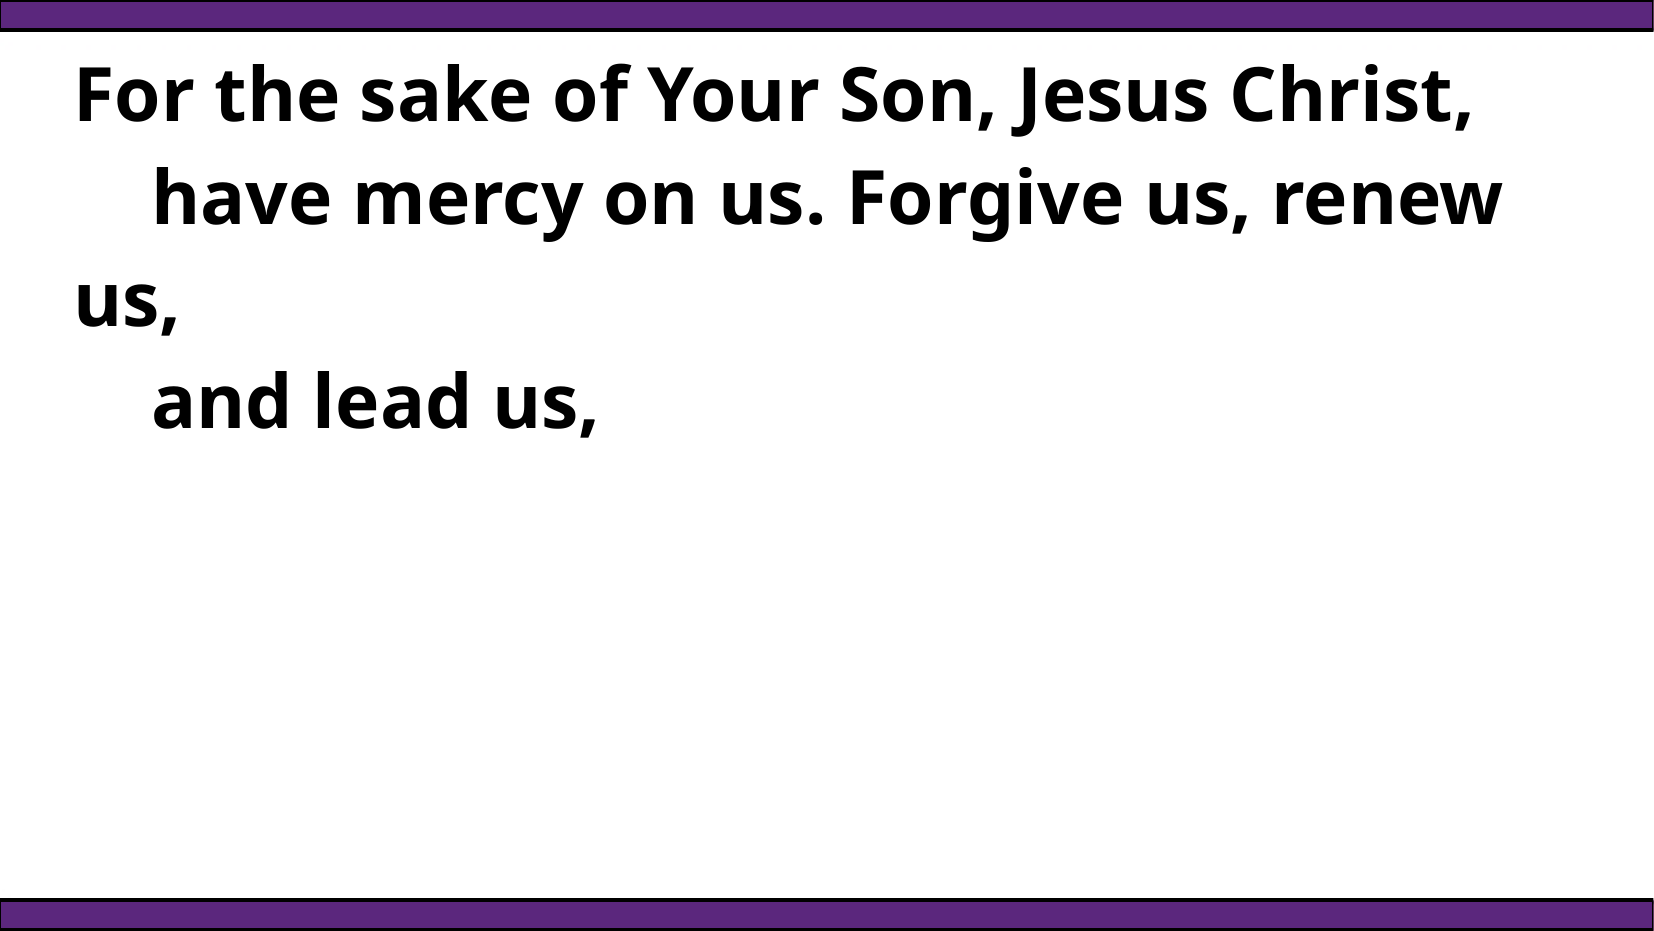

For the sake of Your Son, Jesus Christ,
 have mercy on us. Forgive us, renew us,
 and lead us,